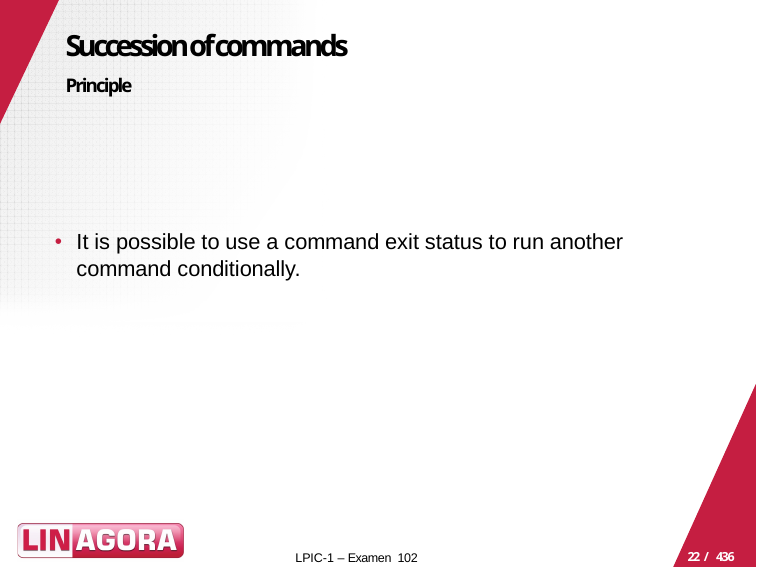

# Succession of commands Principle
It is possible to use a command exit status to run another command conditionally.
LPIC-1 – Examen 102